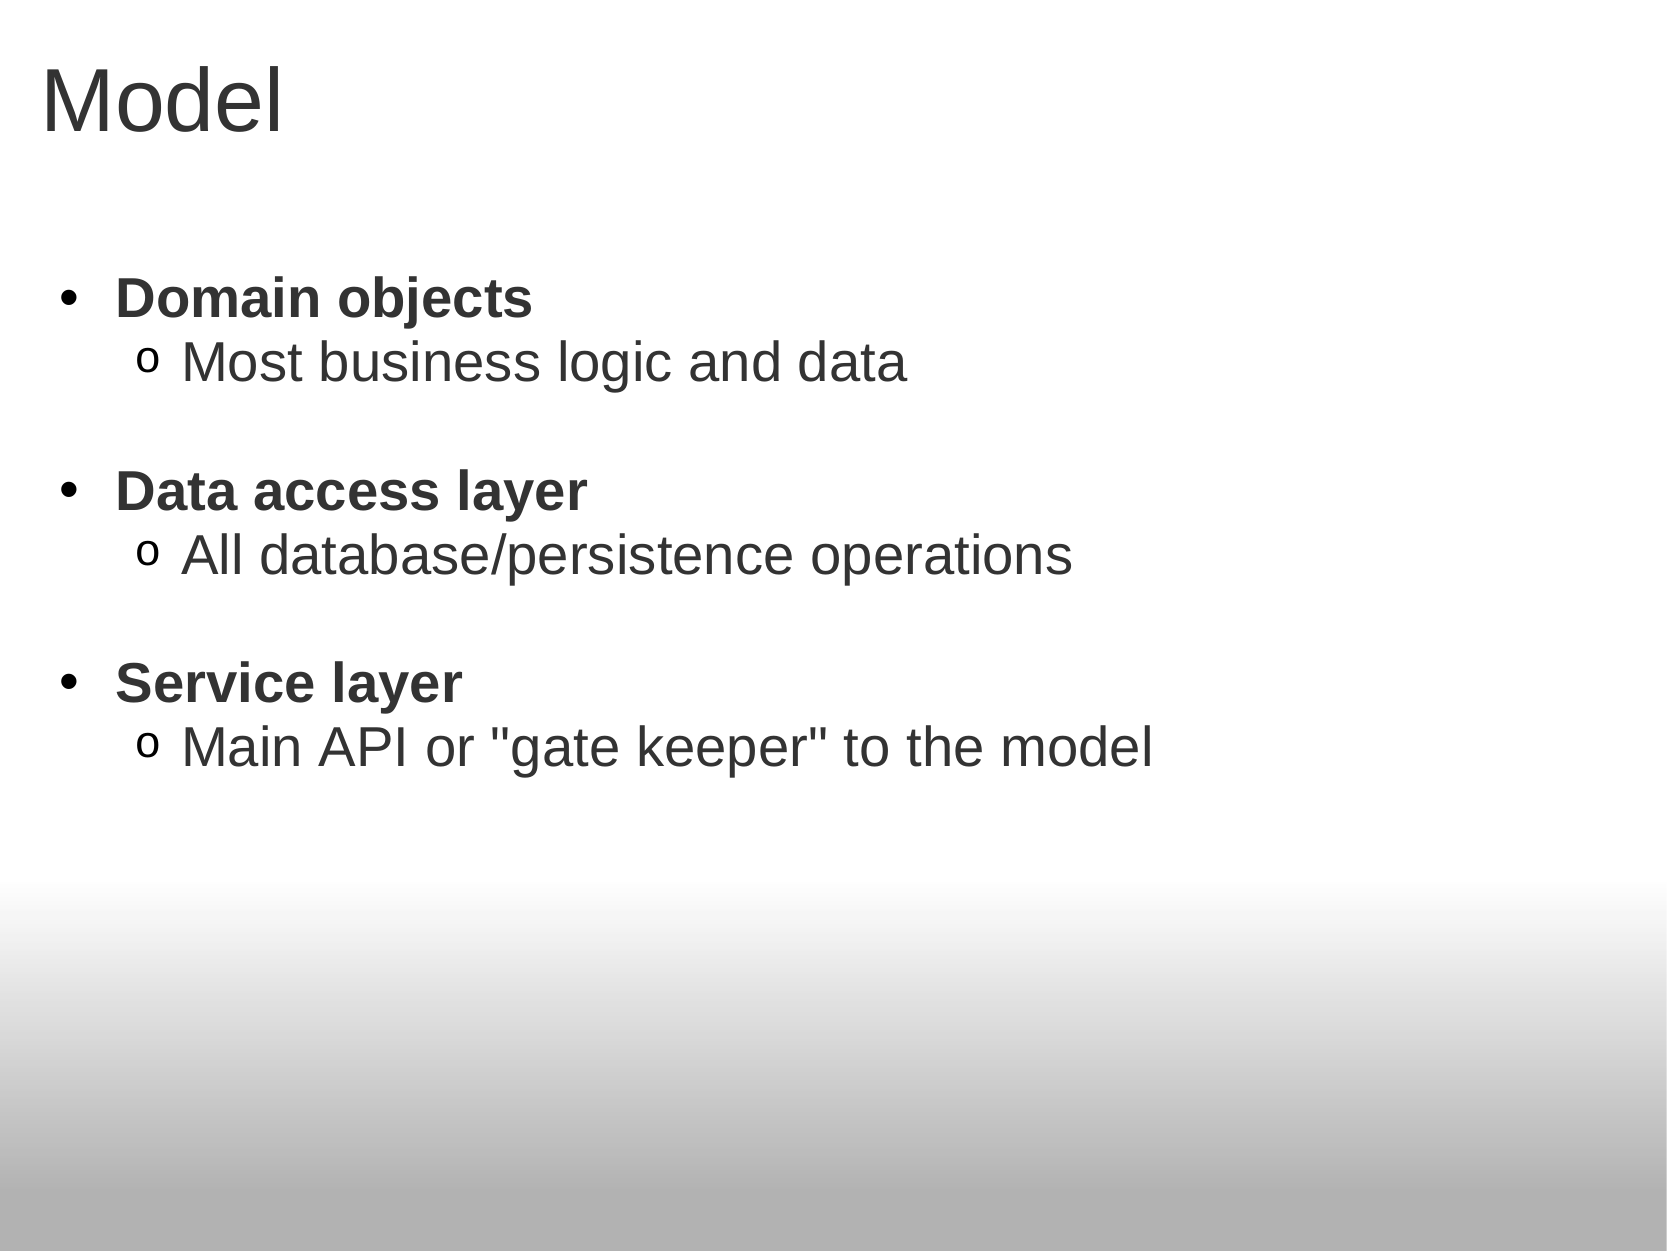

# Model
Domain objects
Most business logic and data
Data access layer
All database/persistence operations
Service layer
Main API or "gate keeper" to the model